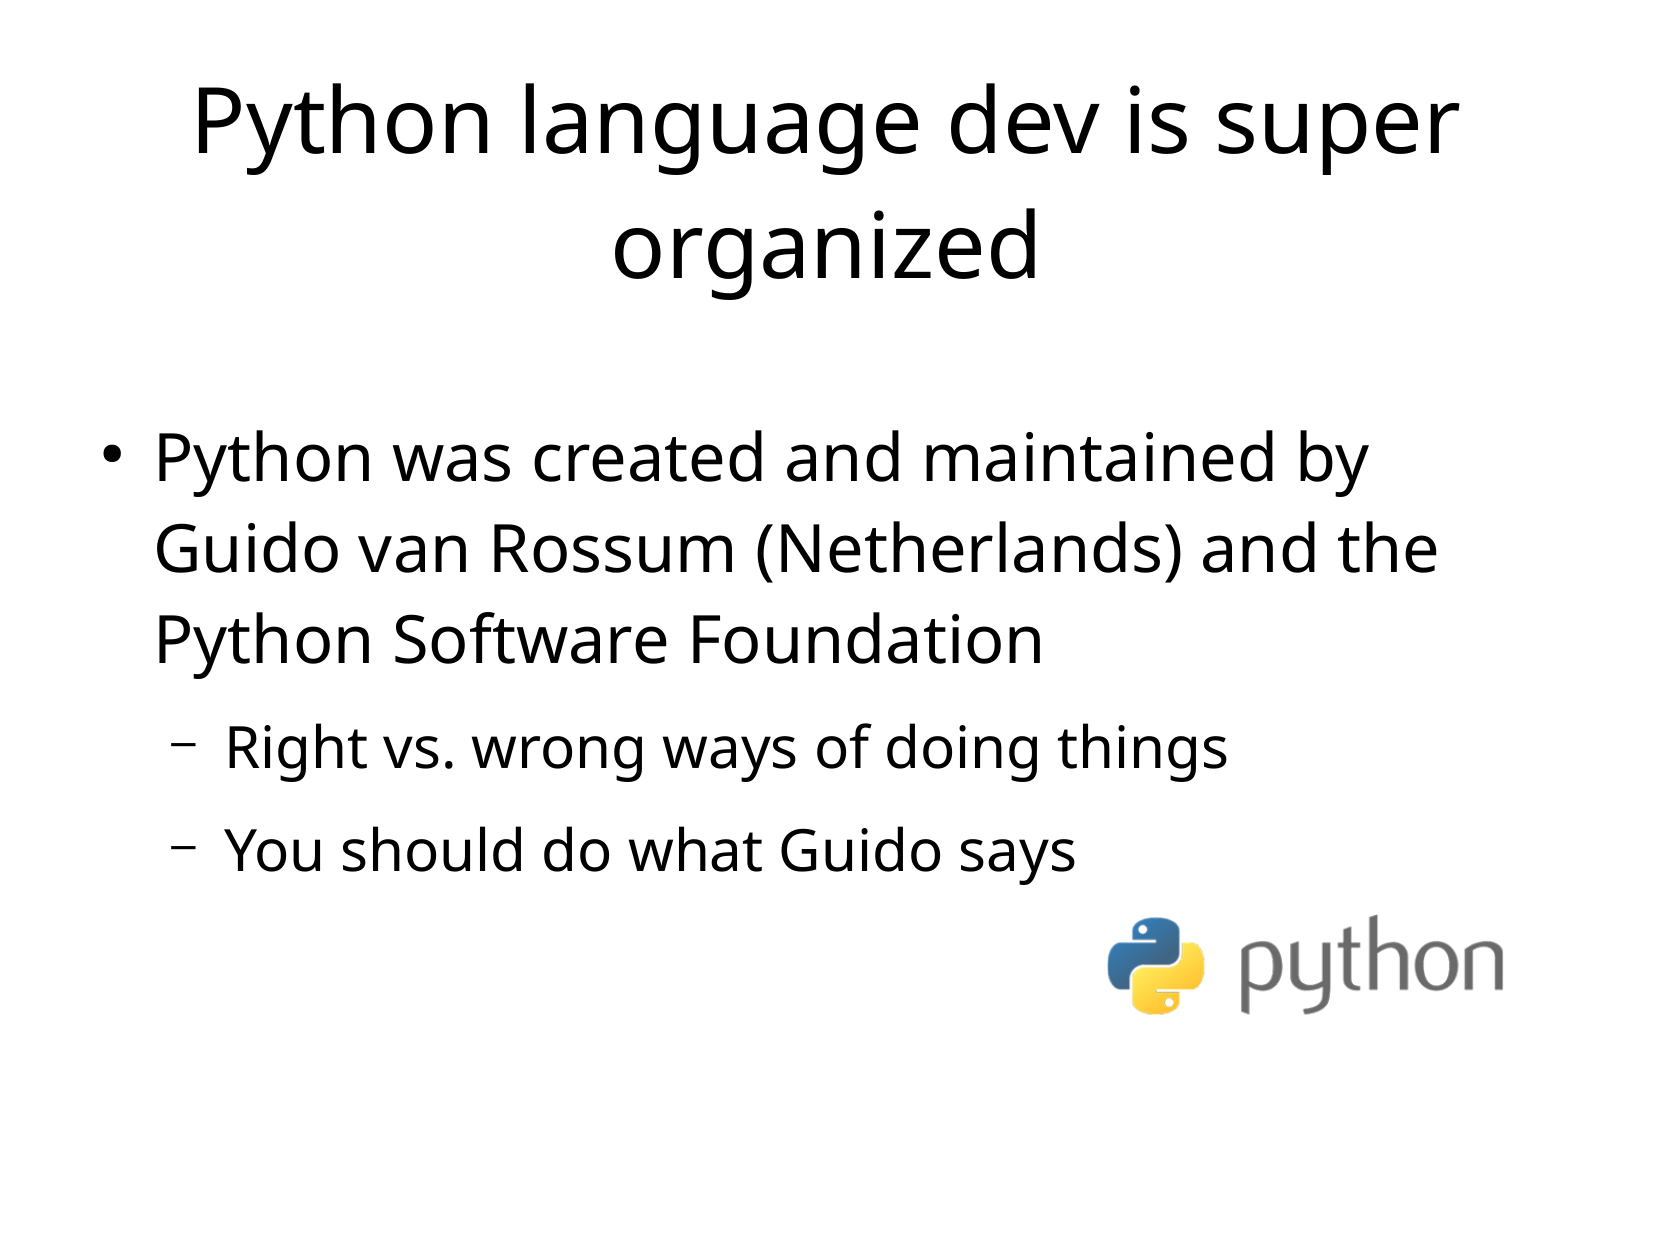

# Python language dev is super organized
Python was created and maintained by Guido van Rossum (Netherlands) and the Python Software Foundation
Right vs. wrong ways of doing things
You should do what Guido says